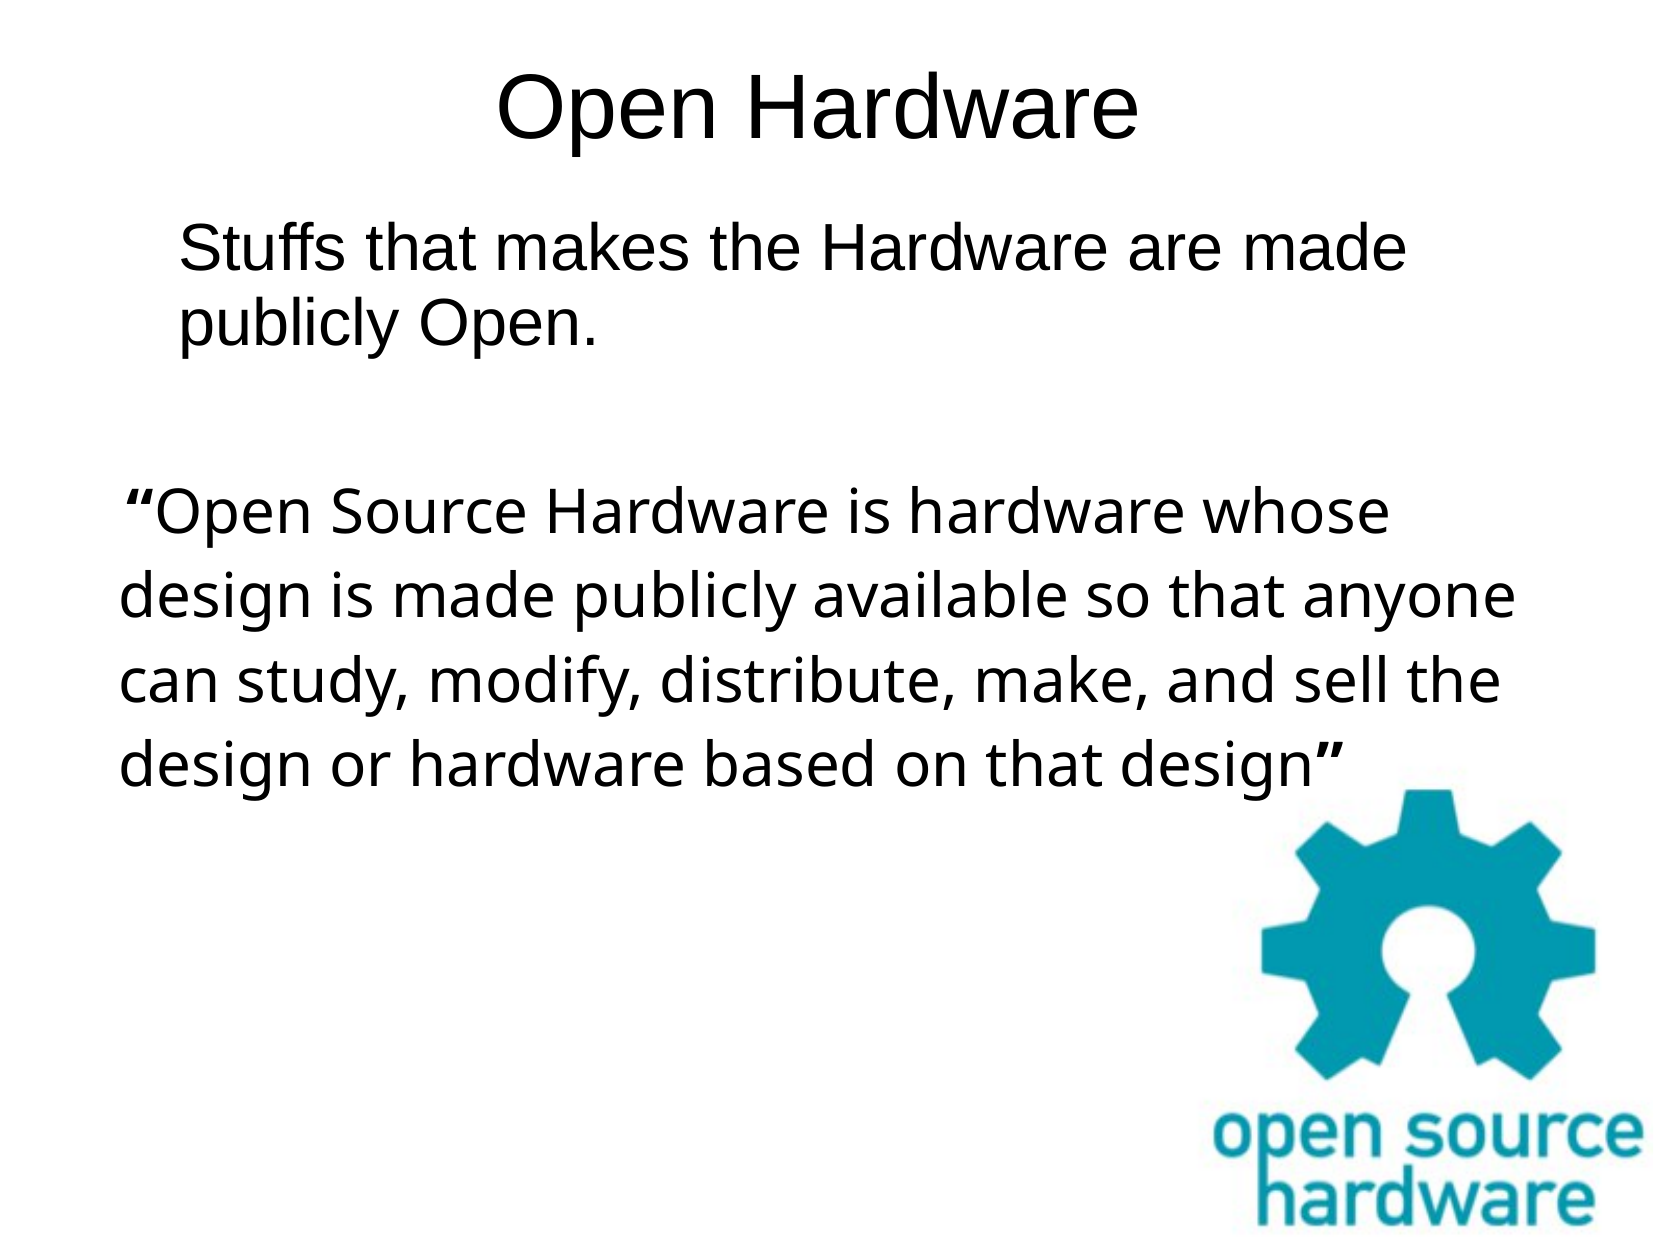

# Open Hardware
Stuffs that makes the Hardware are made publicly Open.
“Open Source Hardware is hardware whose design is made publicly available so that anyone can study, modify, distribute, make, and sell the design or hardware based on that design”